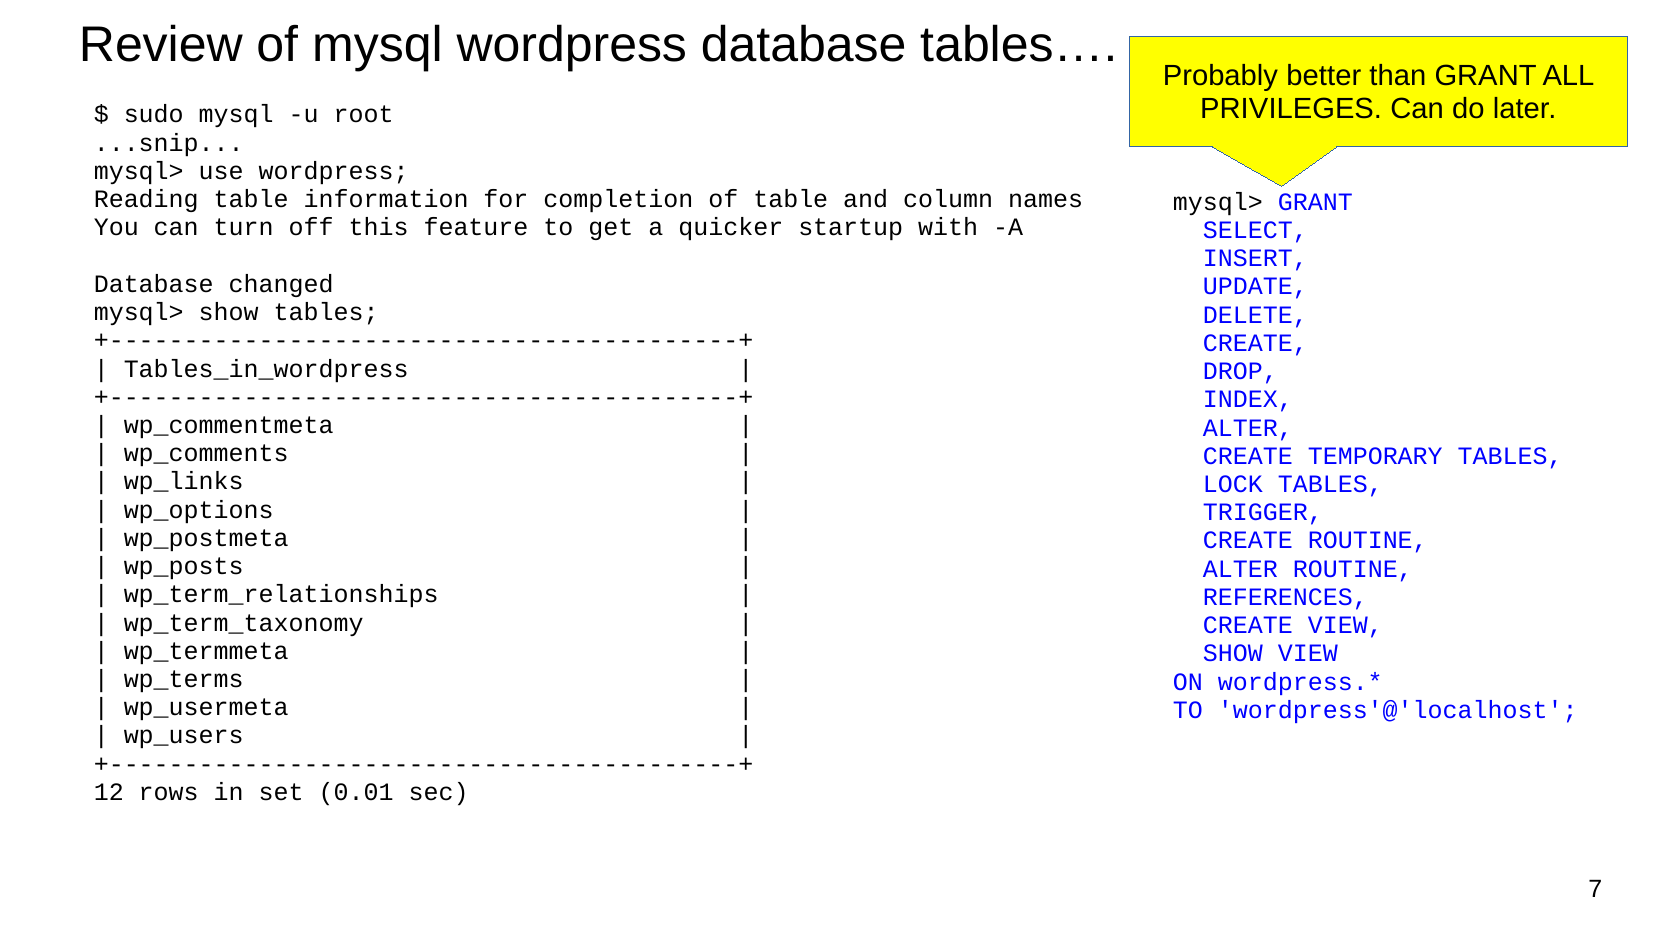

Review of mysql wordpress database tables….
Probably better than GRANT ALL PRIVILEGES. Can do later.
$ sudo mysql -u root
...snip...
mysql> use wordpress;
Reading table information for completion of table and column names
You can turn off this feature to get a quicker startup with -A
Database changed
mysql> show tables;
+------------------------------------------+
| Tables_in_wordpress |
+------------------------------------------+
| wp_commentmeta |
| wp_comments |
| wp_links |
| wp_options |
| wp_postmeta |
| wp_posts |
| wp_term_relationships |
| wp_term_taxonomy |
| wp_termmeta |
| wp_terms |
| wp_usermeta |
| wp_users |
+------------------------------------------+
12 rows in set (0.01 sec)
mysql> GRANT
 SELECT,
 INSERT,
 UPDATE,
 DELETE,
 CREATE,
 DROP,
 INDEX,
 ALTER,
 CREATE TEMPORARY TABLES,
 LOCK TABLES,
 TRIGGER,
 CREATE ROUTINE,
 ALTER ROUTINE,
 REFERENCES,
 CREATE VIEW,
 SHOW VIEW
ON wordpress.*
TO 'wordpress'@'localhost';